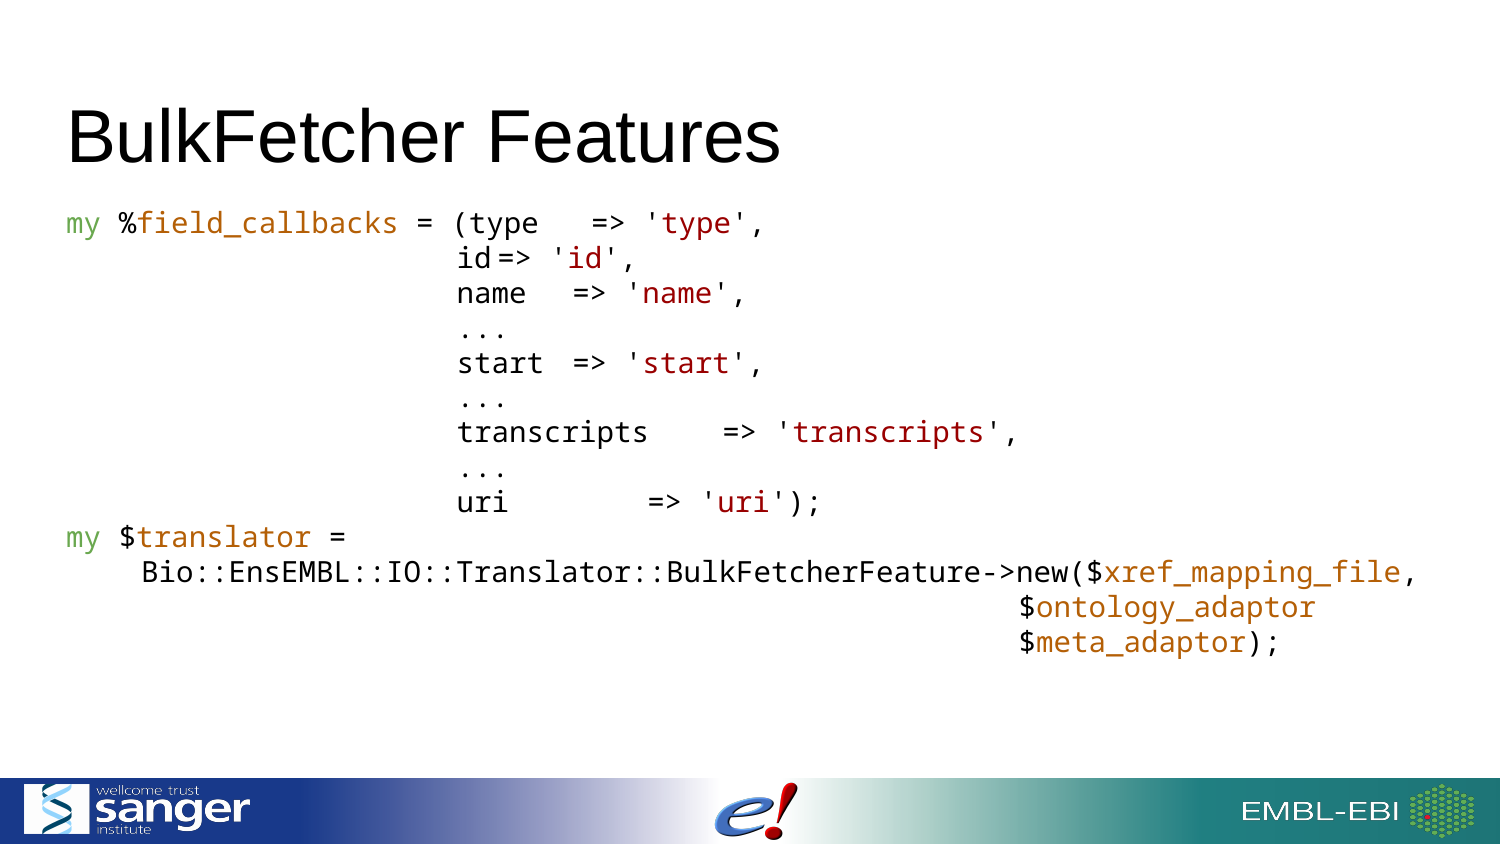

# BulkFetcher Features
my %field_callbacks = (type	=> 'type',
 id	=> 'id',
 name	=> 'name',
 ...
 start	=> 'start',
 ...
 transcripts	=> 'transcripts',
 ...
 uri		=> 'uri');
my $translator =
Bio::EnsEMBL::IO::Translator::BulkFetcherFeature->new($xref_mapping_file,
 $ontology_adaptor
 $meta_adaptor);